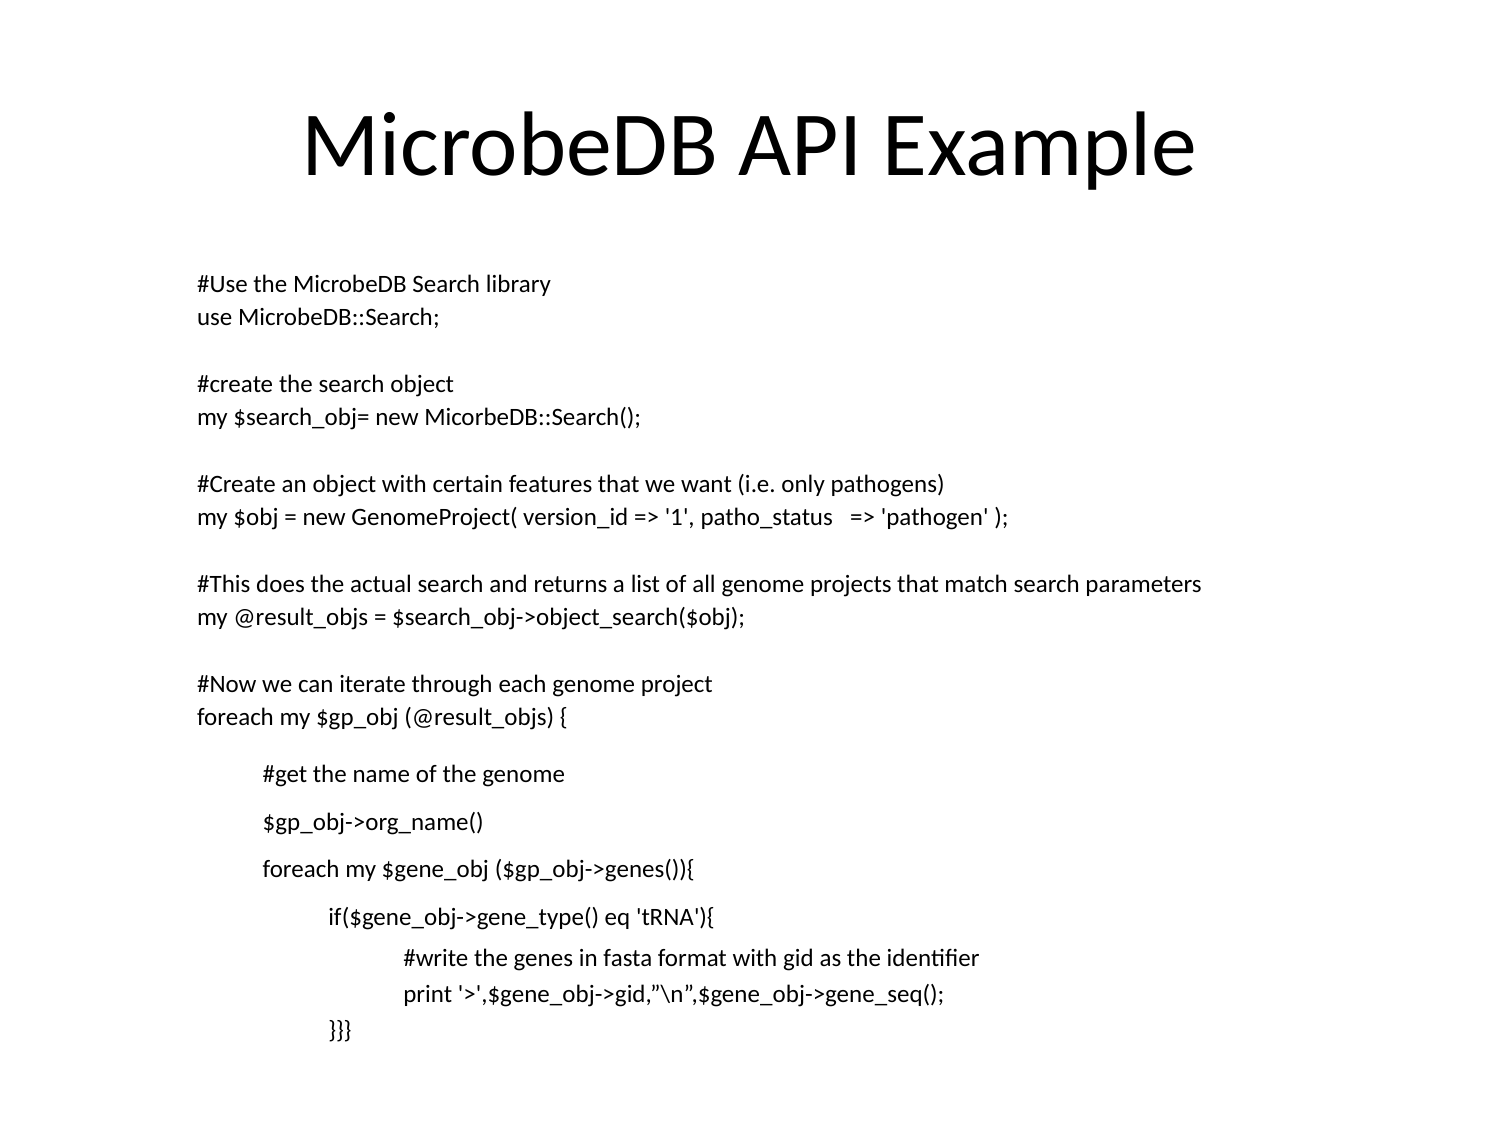

# MicrobeDB API Example
#Use the MicrobeDB Search library
use MicrobeDB::Search;
#create the search object
my $search_obj= new MicorbeDB::Search();
#Create an object with certain features that we want (i.e. only pathogens)
my $obj = new GenomeProject( version_id => '1', patho_status => 'pathogen' );
#This does the actual search and returns a list of all genome projects that match search parameters
my @result_objs = $search_obj->object_search($obj);
#Now we can iterate through each genome project
foreach my $gp_obj (@result_objs) {
#get the name of the genome
$gp_obj->org_name()
foreach my $gene_obj ($gp_obj->genes()){
if($gene_obj->gene_type() eq 'tRNA'){
#write the genes in fasta format with gid as the identifier
print '>',$gene_obj->gid,”\n”,$gene_obj->gene_seq();
}}}